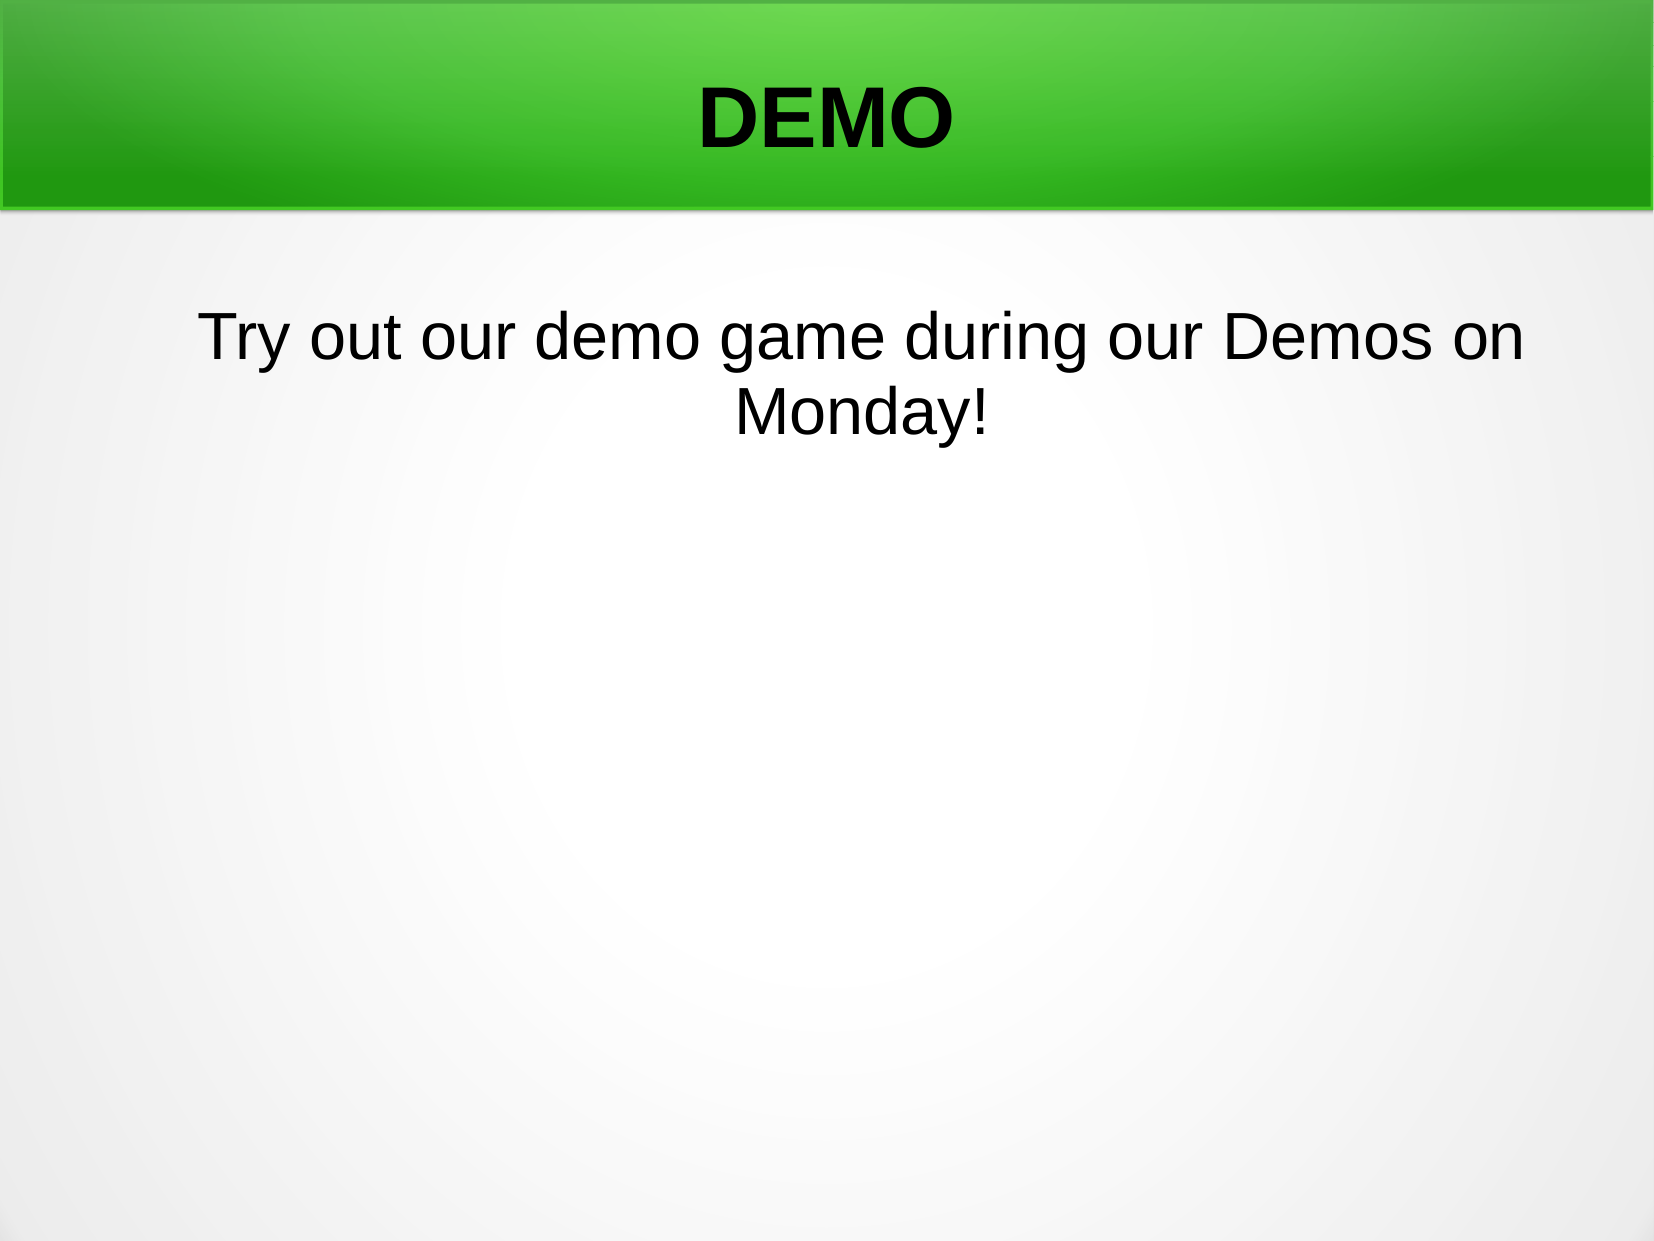

# DEMO
Try out our demo game during our Demos on Monday!